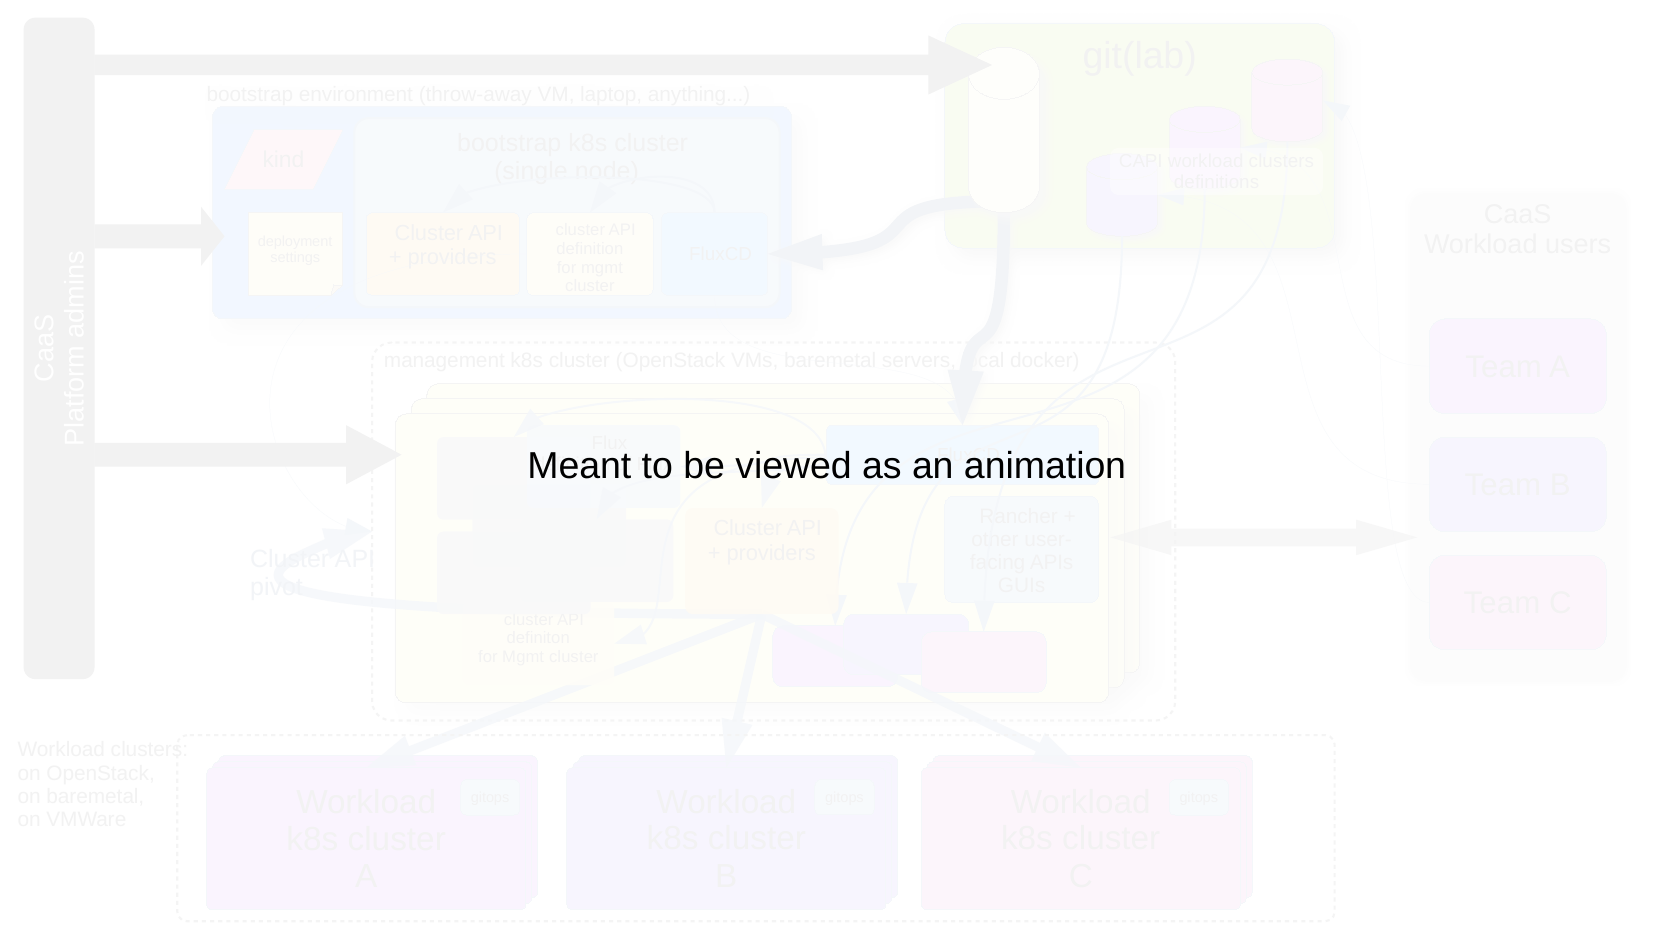

Meant to be viewed as an animation
git(lab)
bootstrap environment (throw-away VM, laptop, anything...)
bootstrap k8s cluster
(single node)
kind
CAPI workload clusters definitions
CaaS
Workload users
deployment
settings
Cluster API
+ providers
cluster API definition
for mgmt cluster
FluxCD
CaaS
Platform admins
Team A
management k8s cluster (OpenStack VMs, baremetal servers, local docker)
Flux
definition of Flux
Cluster API
+ providers
cluster API definiton
for Mgmt cluster
FluxCD
Team B
Rancher +
other user-facing APIs
GUIs
Team C
Workload clusters:
on OpenStack,
on baremetal,
on VMWare
Workload
k8s cluster
B
Workload
k8s cluster
C
Workload
k8s cluster
A
gitops
gitops
gitops